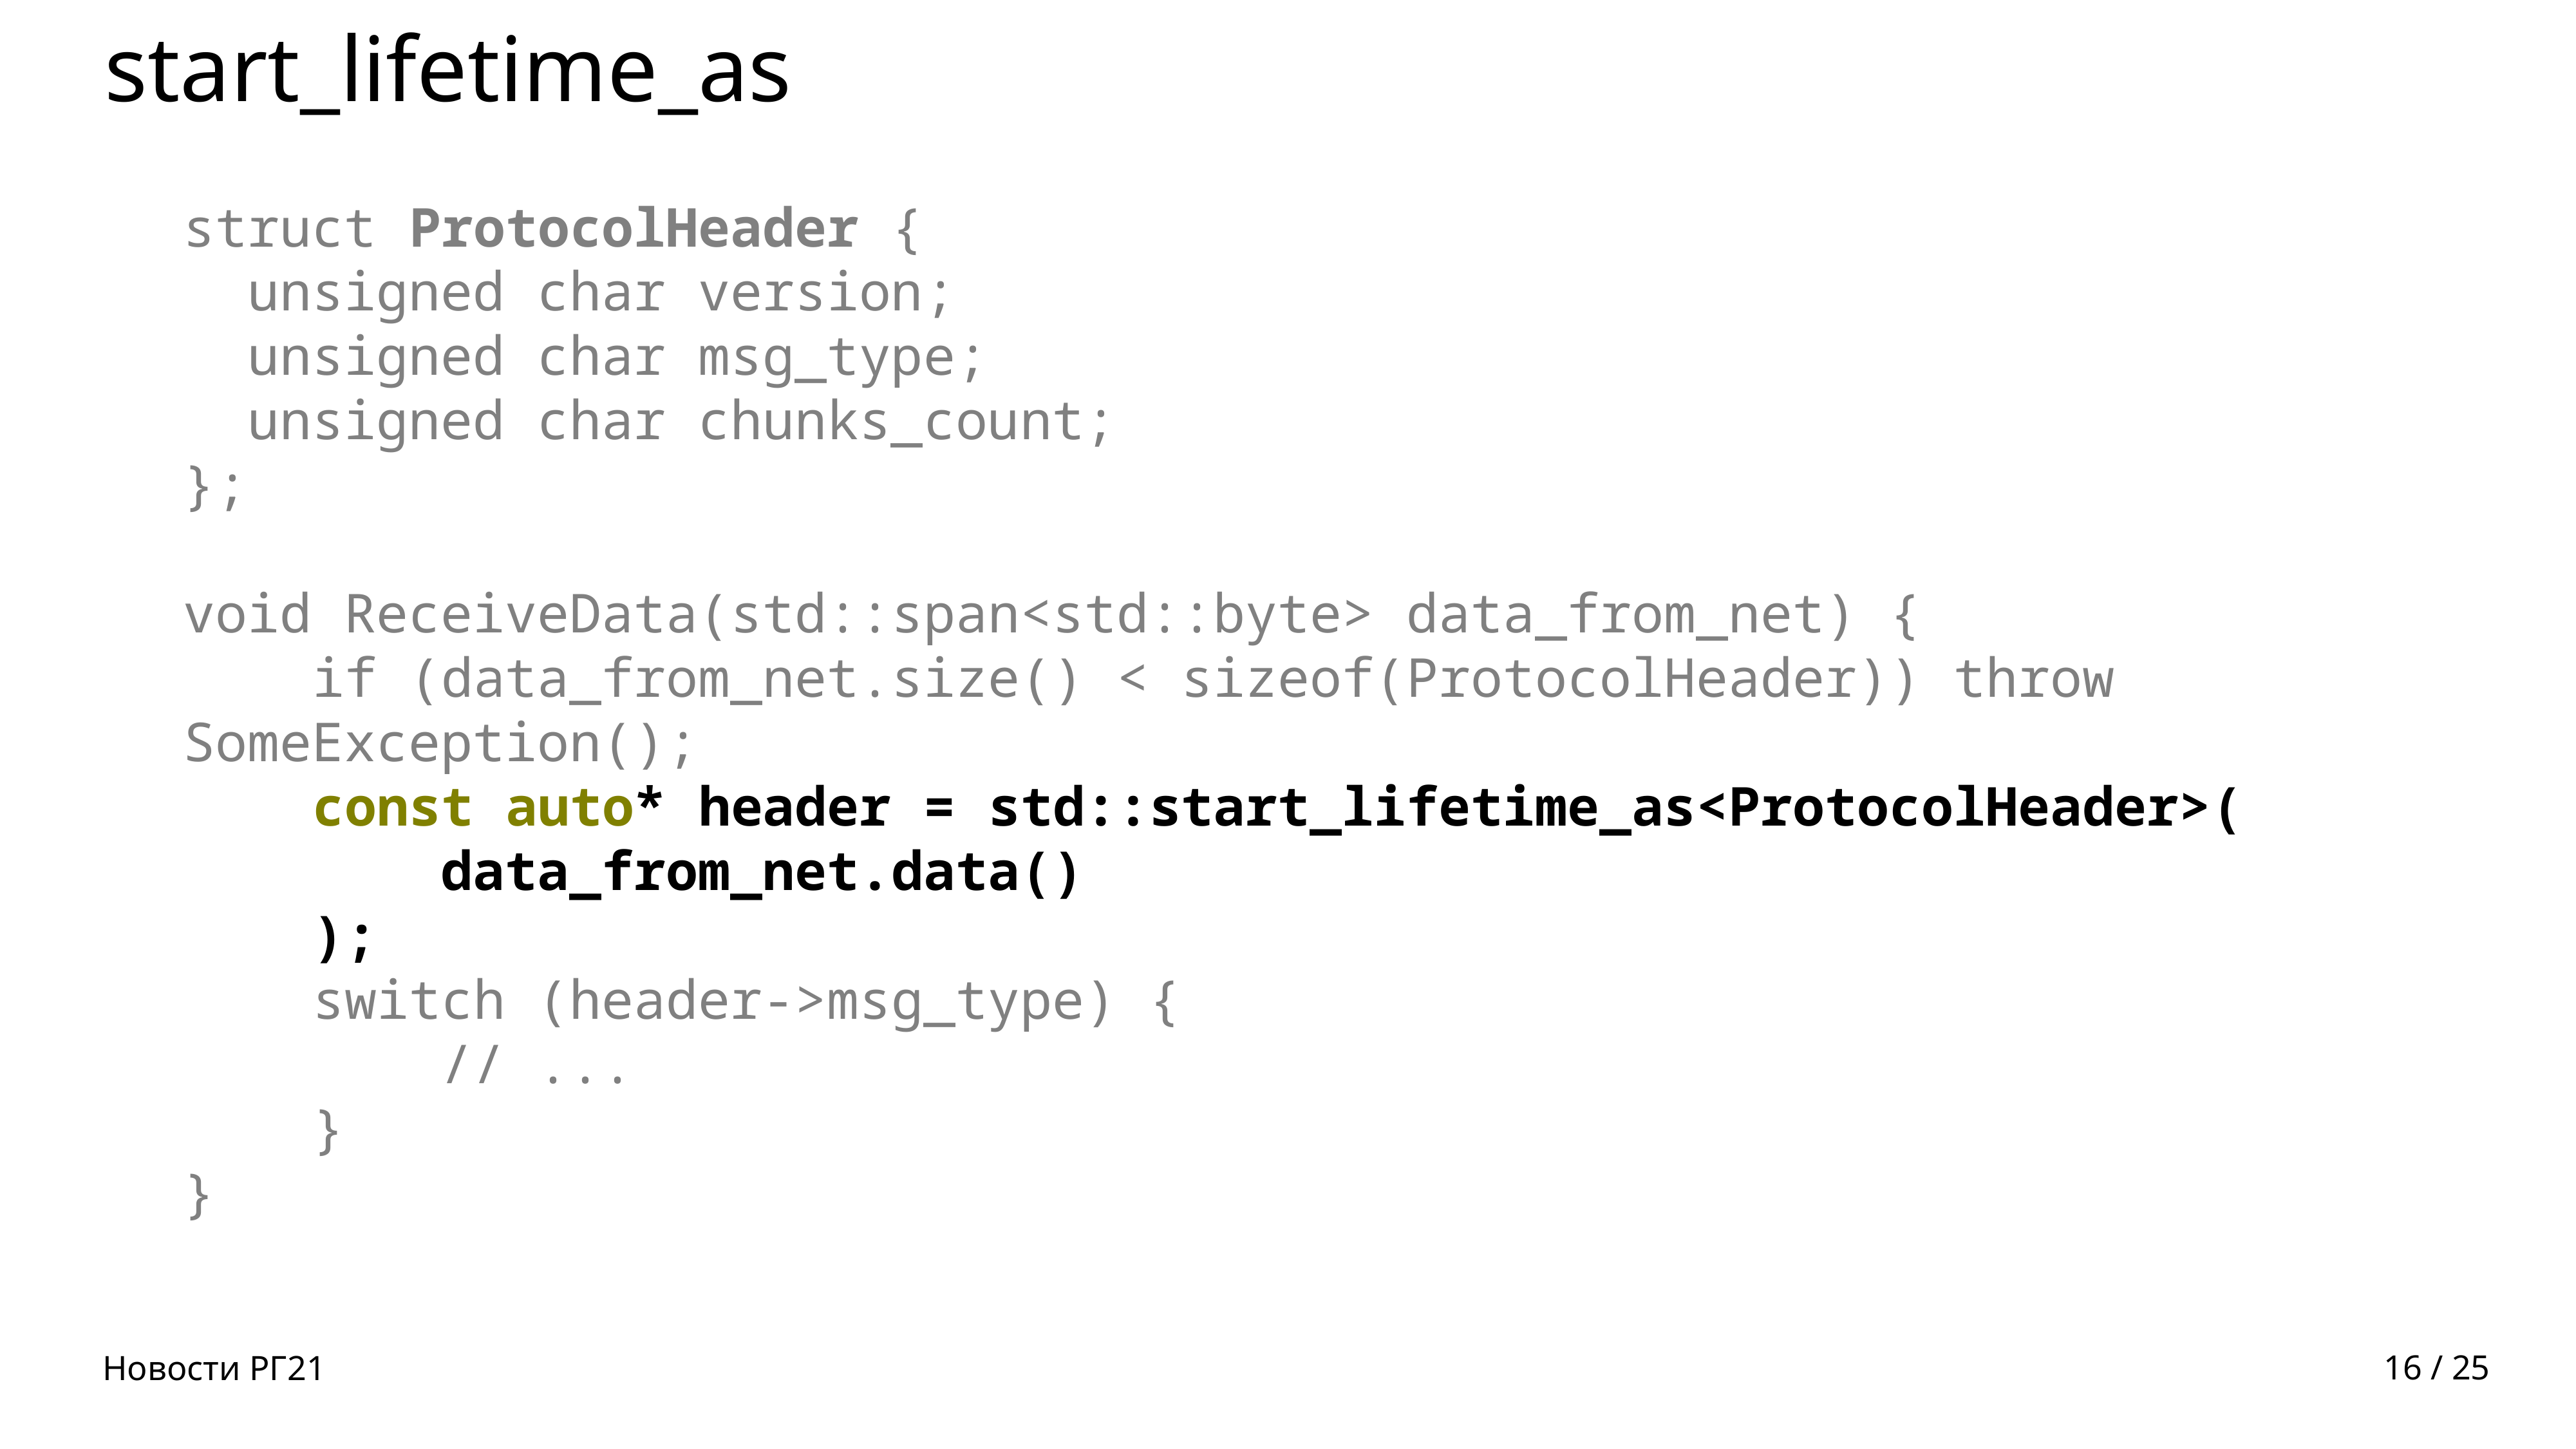

start_lifetime_as
struct ProtocolHeader {
 unsigned char version;
 unsigned char msg_type;
 unsigned char chunks_count;
};
void ReceiveData(std::span<std::byte> data_from_net) {
 if (data_from_net.size() < sizeof(ProtocolHeader)) throw SomeException();
 const auto* header = std::start_lifetime_as<ProtocolHeader>(
 data_from_net.data()
 );
 switch (header->msg_type) {
 // ...
 }
}
# Новости РГ21